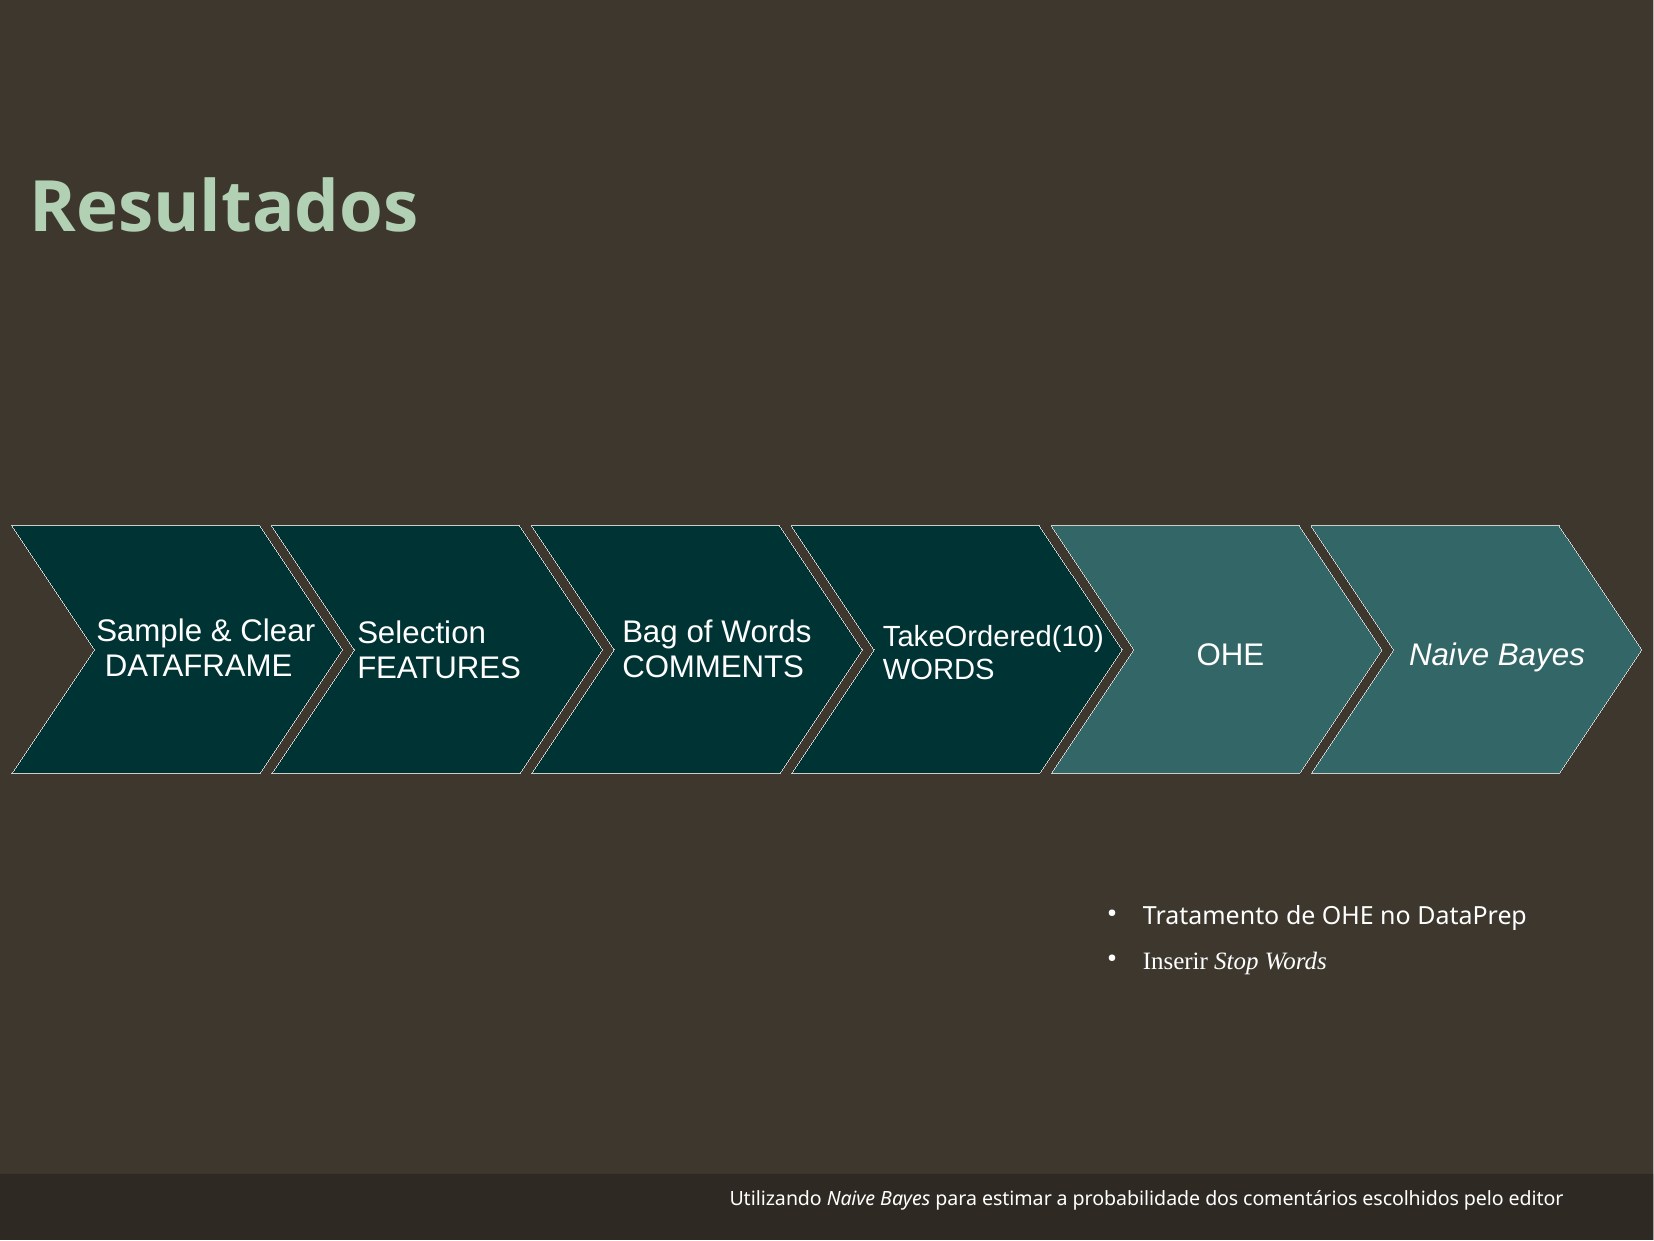

# Resultados
Sample & Clear
 DATAFRAME
Bag of Words
COMMENTS
Selection
FEATURES
TakeOrdered(10)
WORDS
OHE
Naive Bayes
Tratamento de OHE no DataPrep
Inserir Stop Words
Utilizando Naive Bayes para estimar a probabilidade dos comentários escolhidos pelo editor